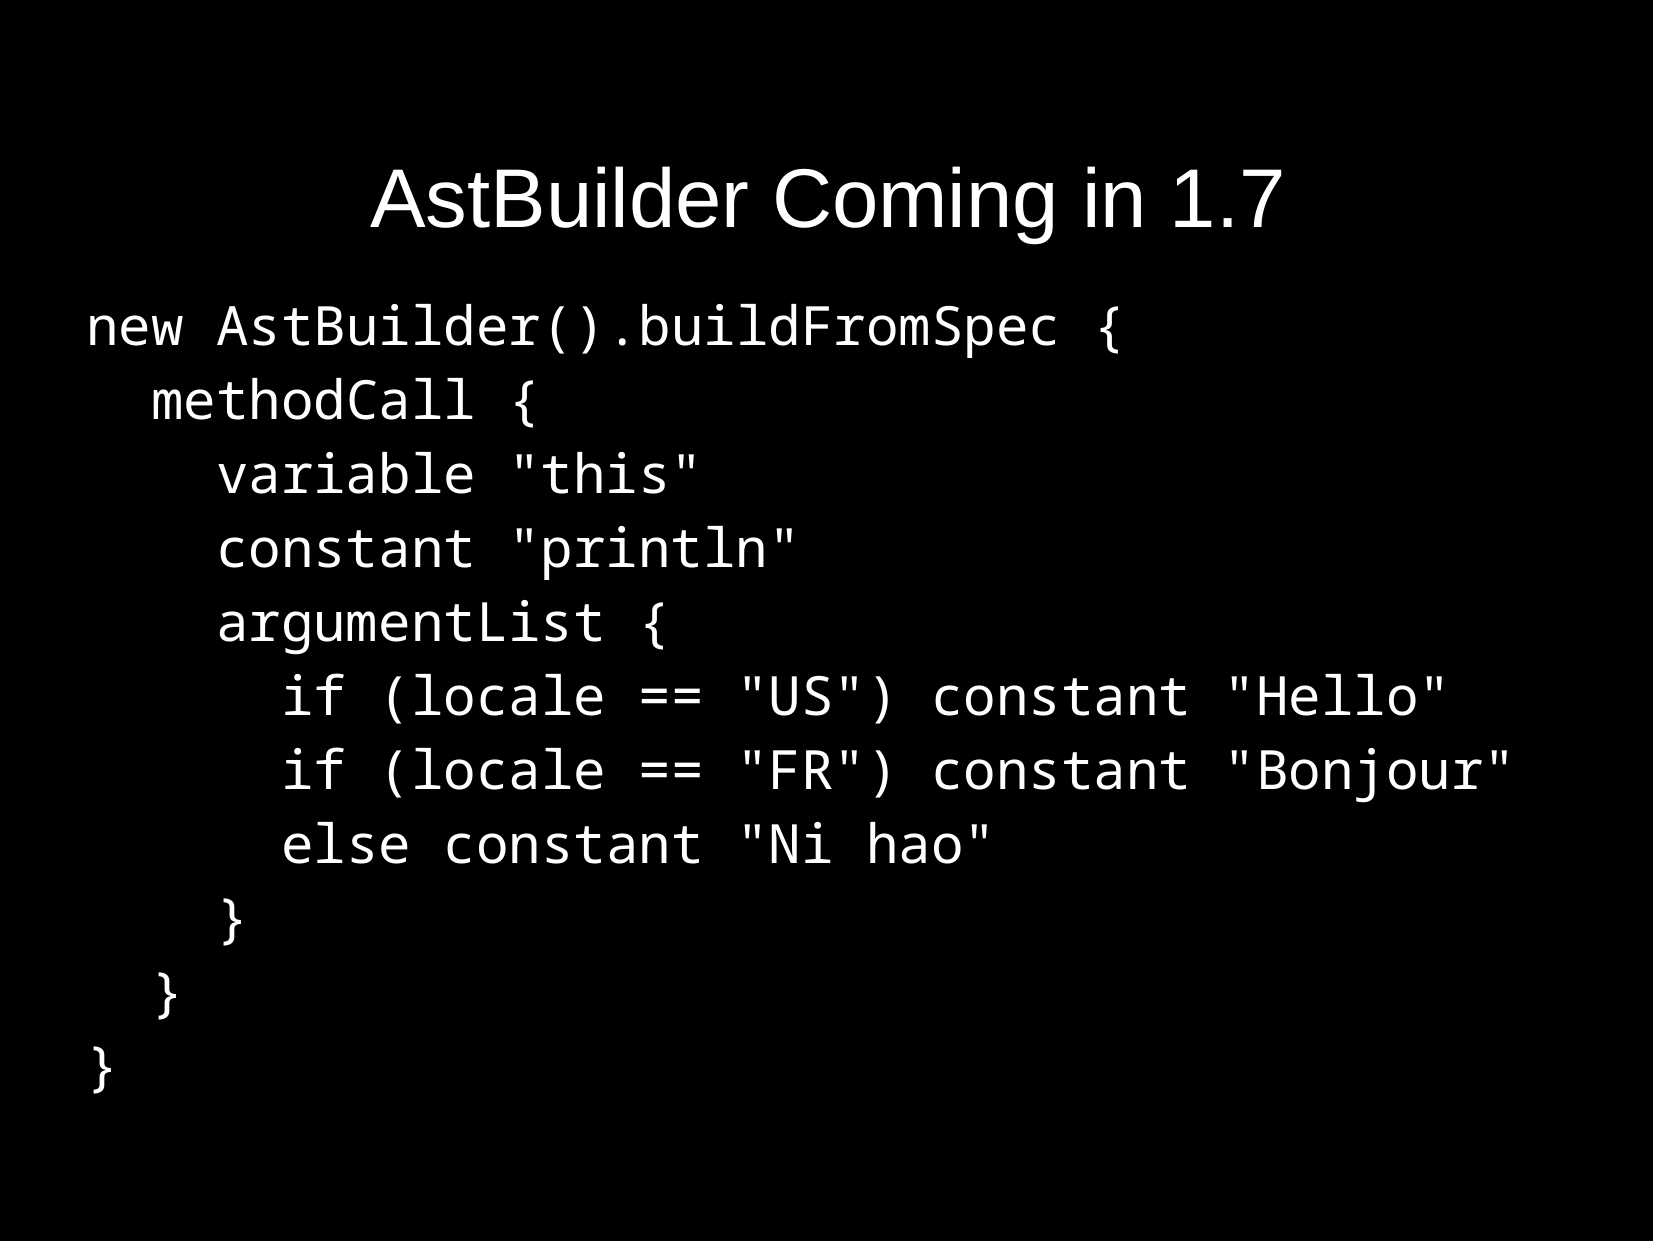

AstBuilder Coming in 1.7
new AstBuilder().buildFromSpec {
 methodCall {
 variable "this"
 constant "println"
 argumentList {
 if (locale == "US") constant "Hello"
 if (locale == "FR") constant "Bonjour"
 else constant "Ni hao"
 }
 }
}